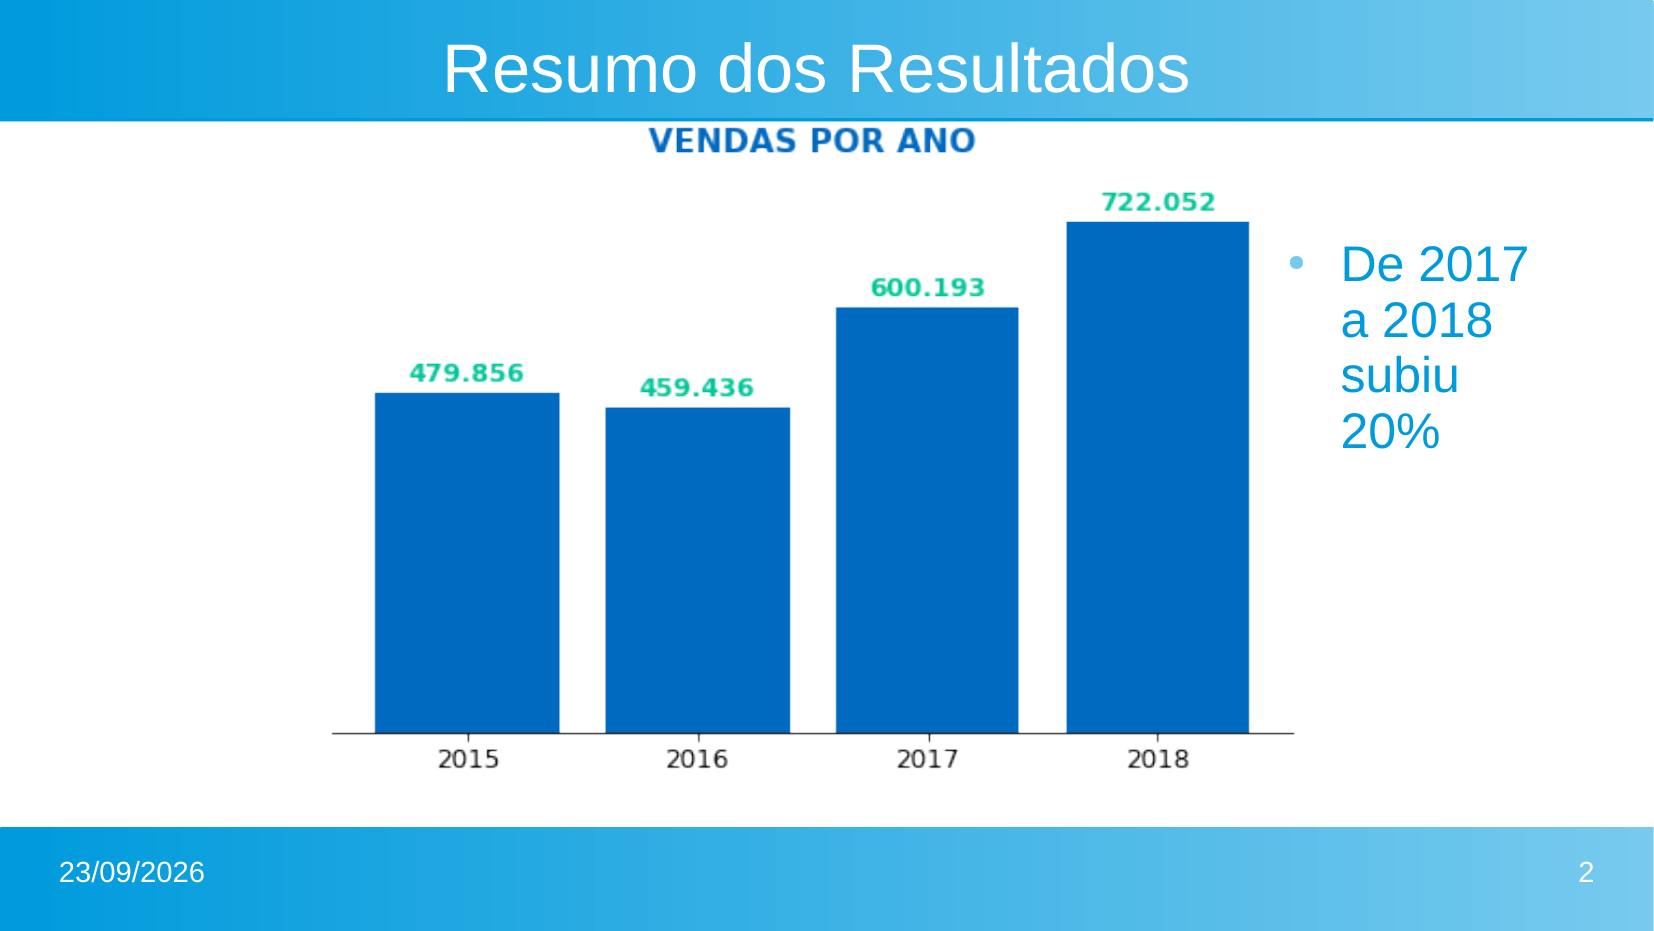

# Resumo dos Resultados
De 2017 a 2018 subiu 20%
2